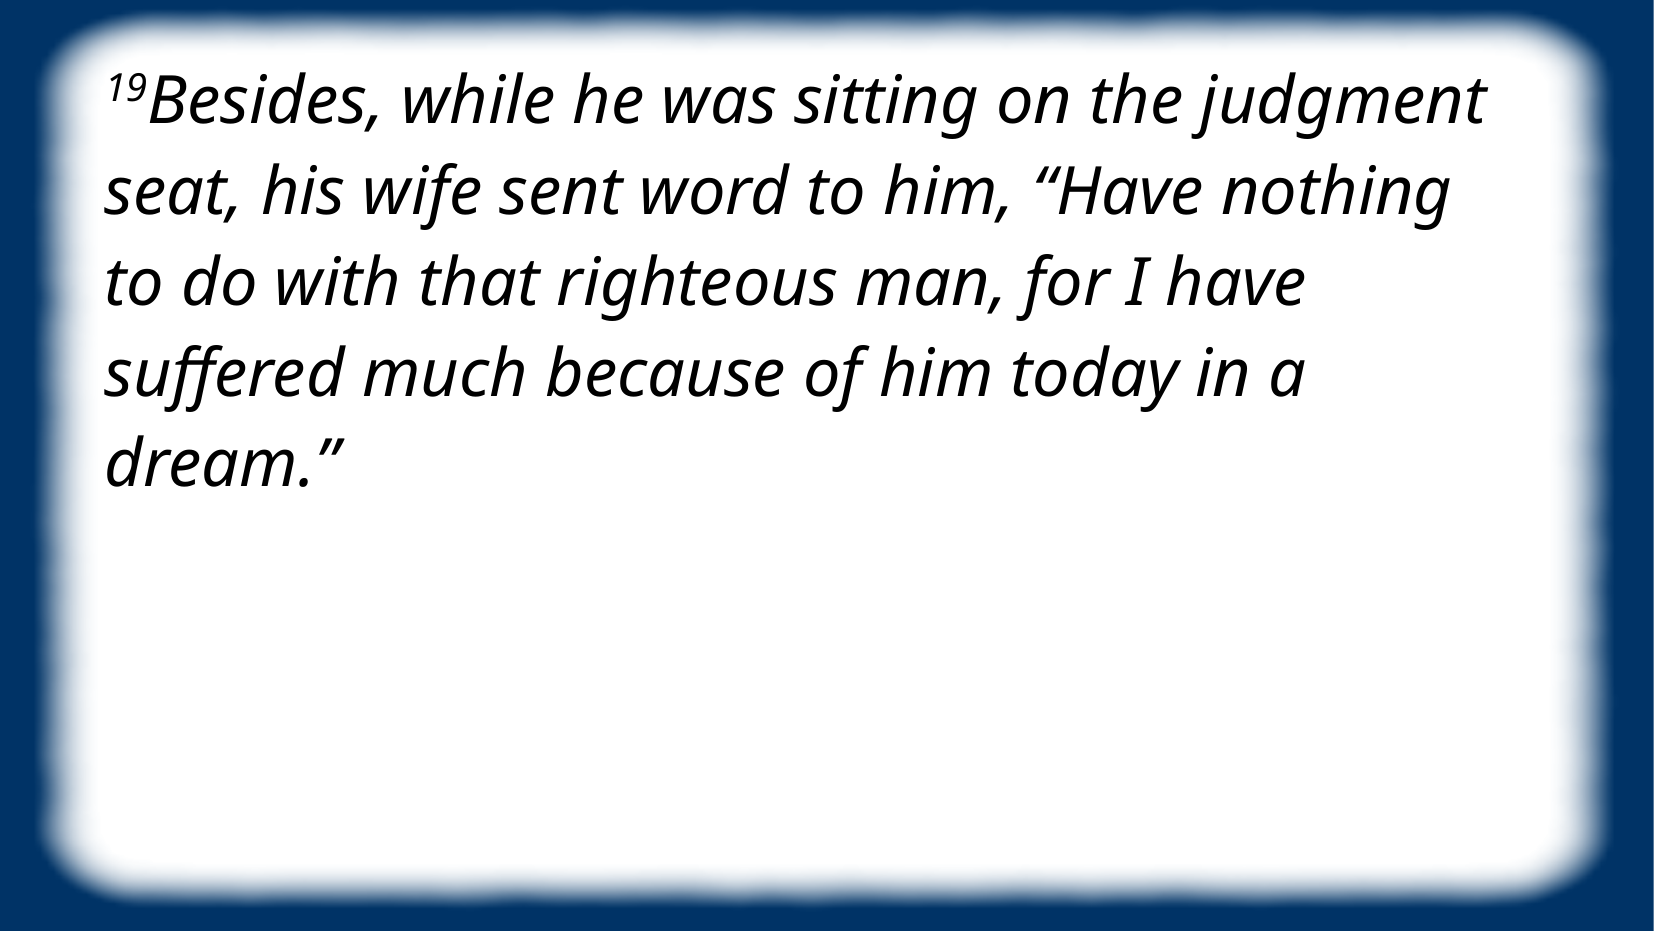

19Besides, while he was sitting on the judgment seat, his wife sent word to him, “Have nothing to do with that righteous man, for I have suffered much because of him today in a dream.”